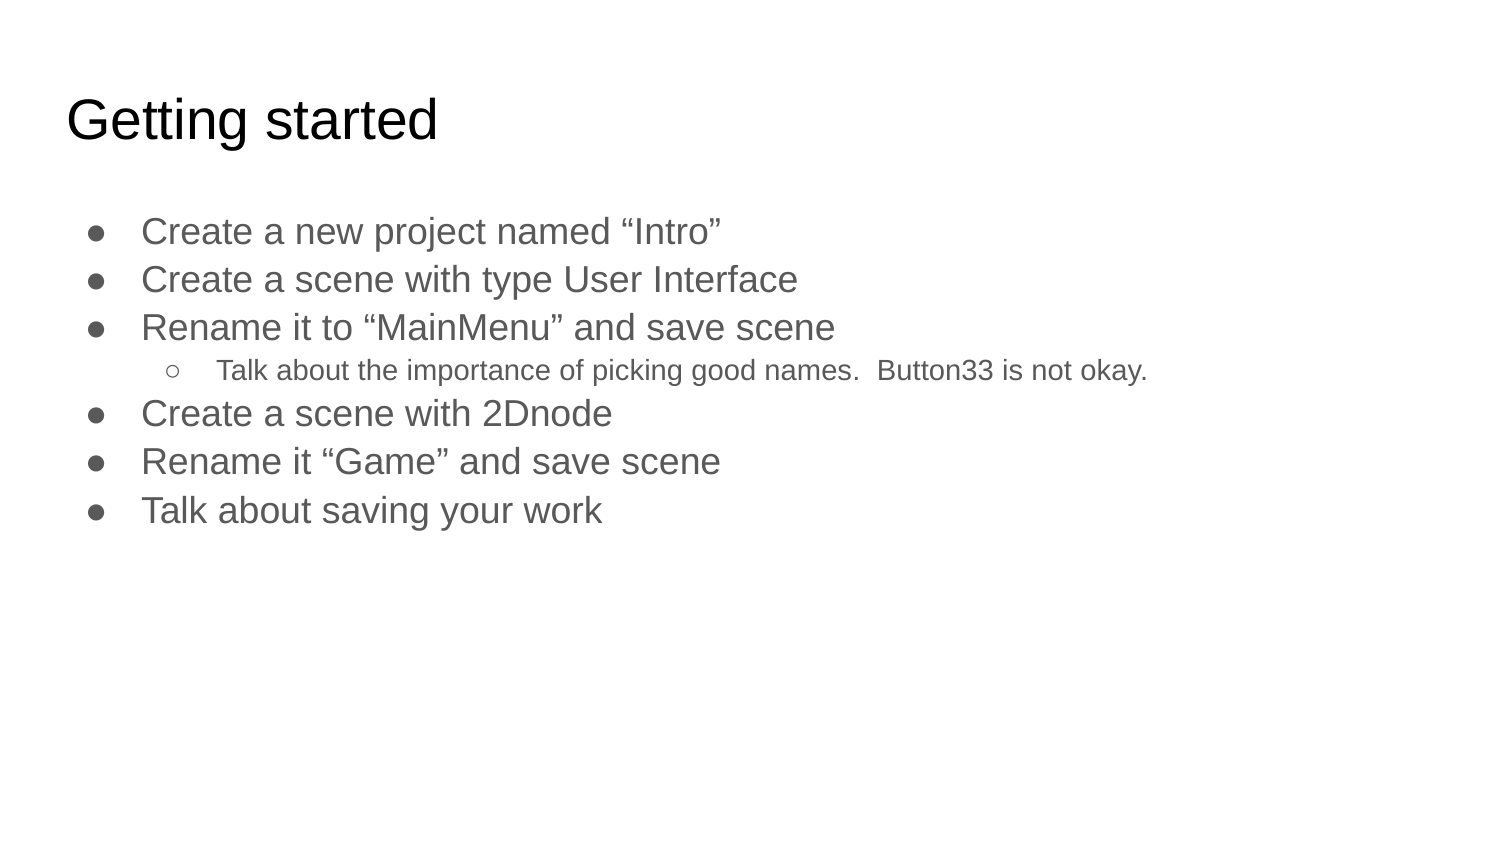

# Getting started
Create a new project named “Intro”
Create a scene with type User Interface
Rename it to “MainMenu” and save scene
Talk about the importance of picking good names. Button33 is not okay.
Create a scene with 2Dnode
Rename it “Game” and save scene
Talk about saving your work